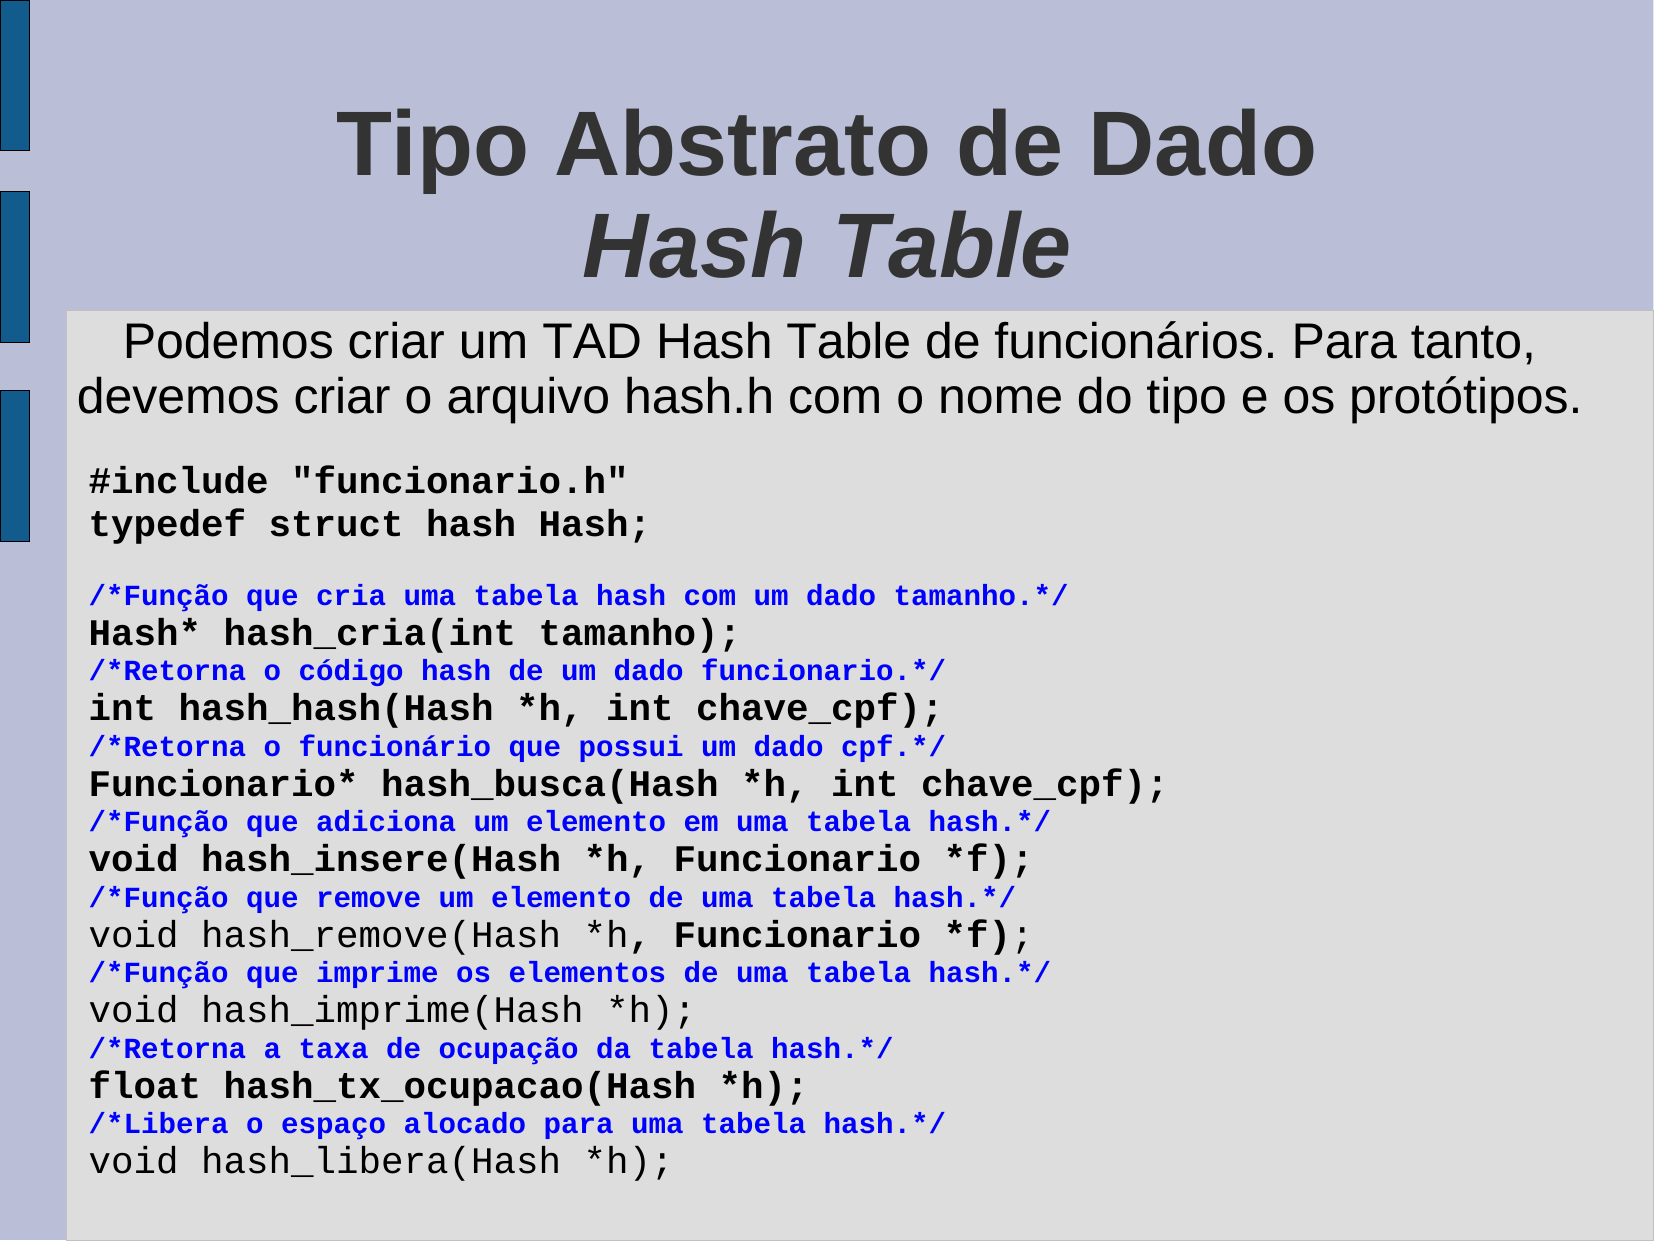

# Tipo Abstrato de Dado Hash Table
Podemos criar um TAD Hash Table de funcionários. Para tanto, devemos criar o arquivo hash.h com o nome do tipo e os protótipos.
#include "funcionario.h"
typedef struct hash Hash;
/*Função que cria uma tabela hash com um dado tamanho.*/
Hash* hash_cria(int tamanho);
/*Retorna o código hash de um dado funcionario.*/
int hash_hash(Hash *h, int chave_cpf);
/*Retorna o funcionário que possui um dado cpf.*/
Funcionario* hash_busca(Hash *h, int chave_cpf);
/*Função que adiciona um elemento em uma tabela hash.*/
void hash_insere(Hash *h, Funcionario *f);
/*Função que remove um elemento de uma tabela hash.*/
void hash_remove(Hash *h, Funcionario *f);
/*Função que imprime os elementos de uma tabela hash.*/
void hash_imprime(Hash *h);
/*Retorna a taxa de ocupação da tabela hash.*/
float hash_tx_ocupacao(Hash *h);
/*Libera o espaço alocado para uma tabela hash.*/
void hash_libera(Hash *h);